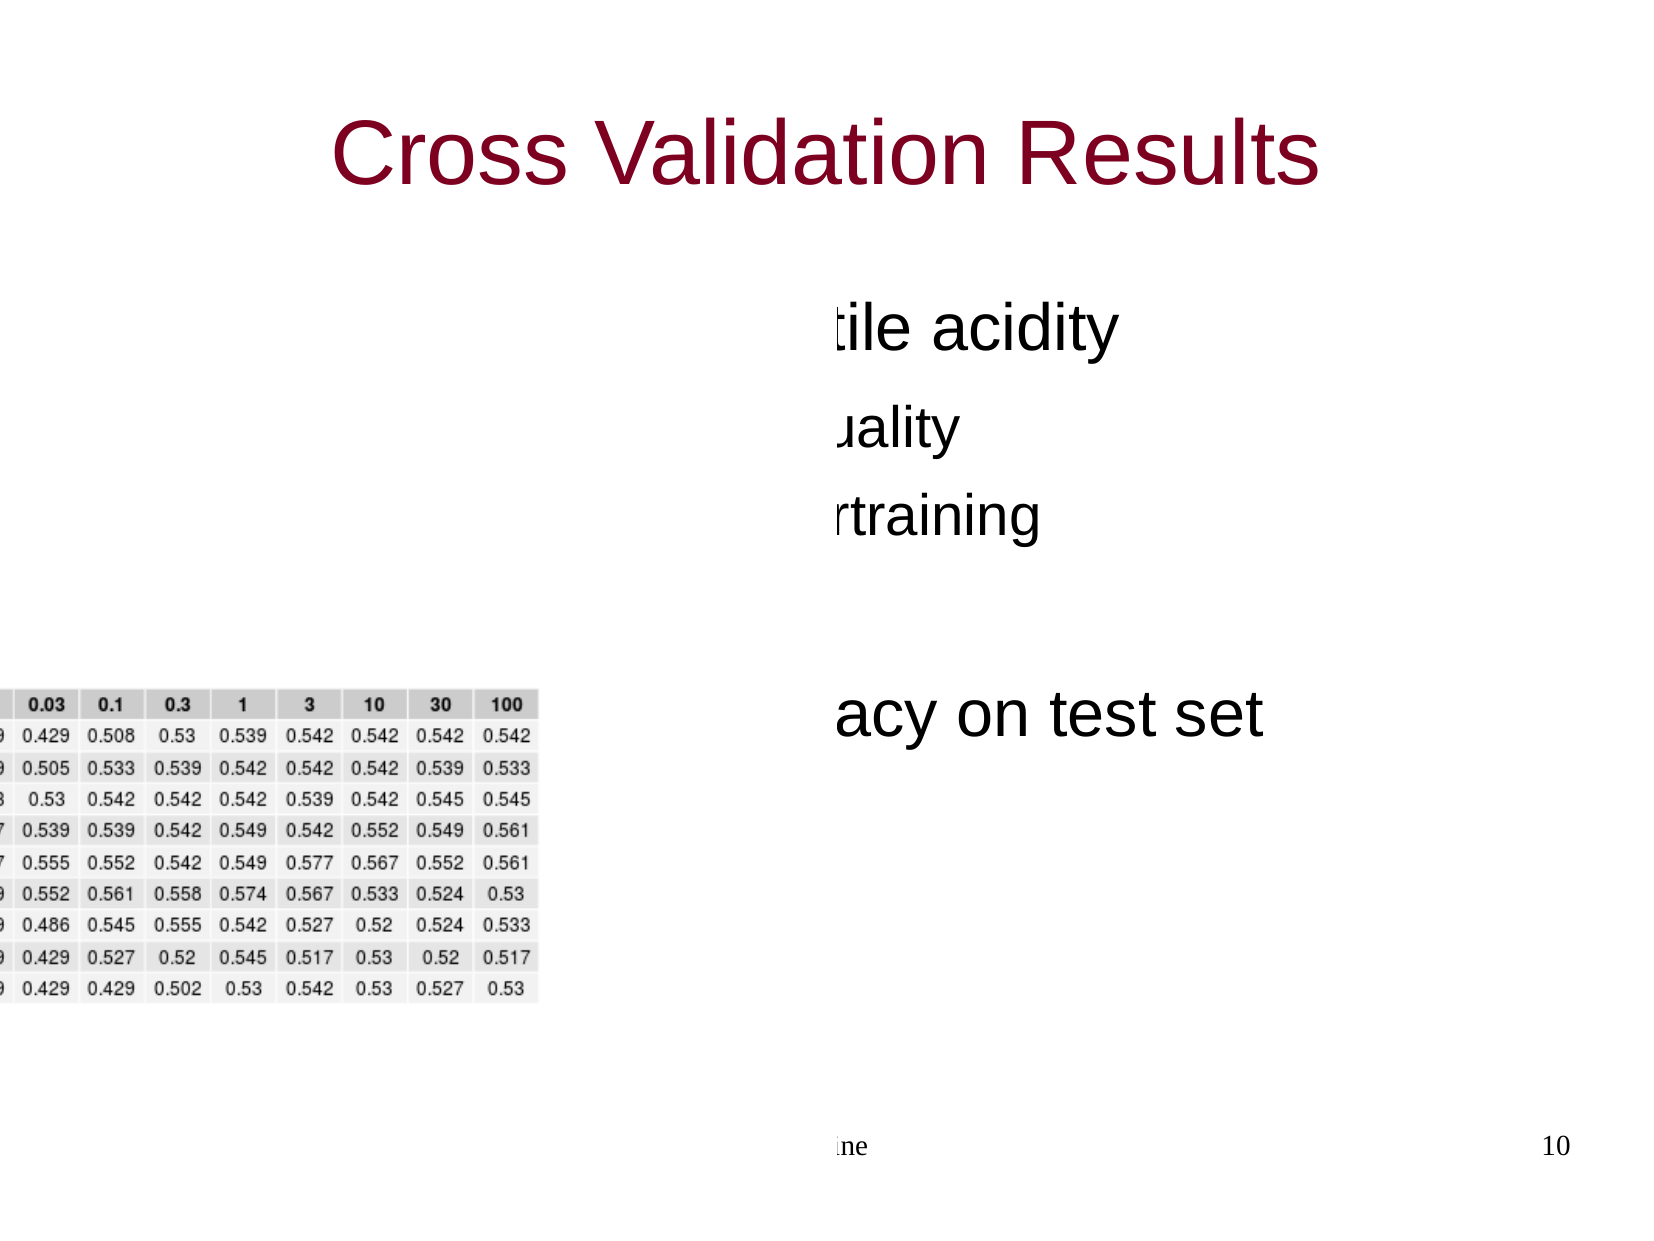

# Cross Validation Results
Train with alcohol, volatile acidity
Highest correlation to quality
Start small to avoid overtraining
See table to right
Results in 52.8% accuracy on test set
Can this be improved?
Levine
10